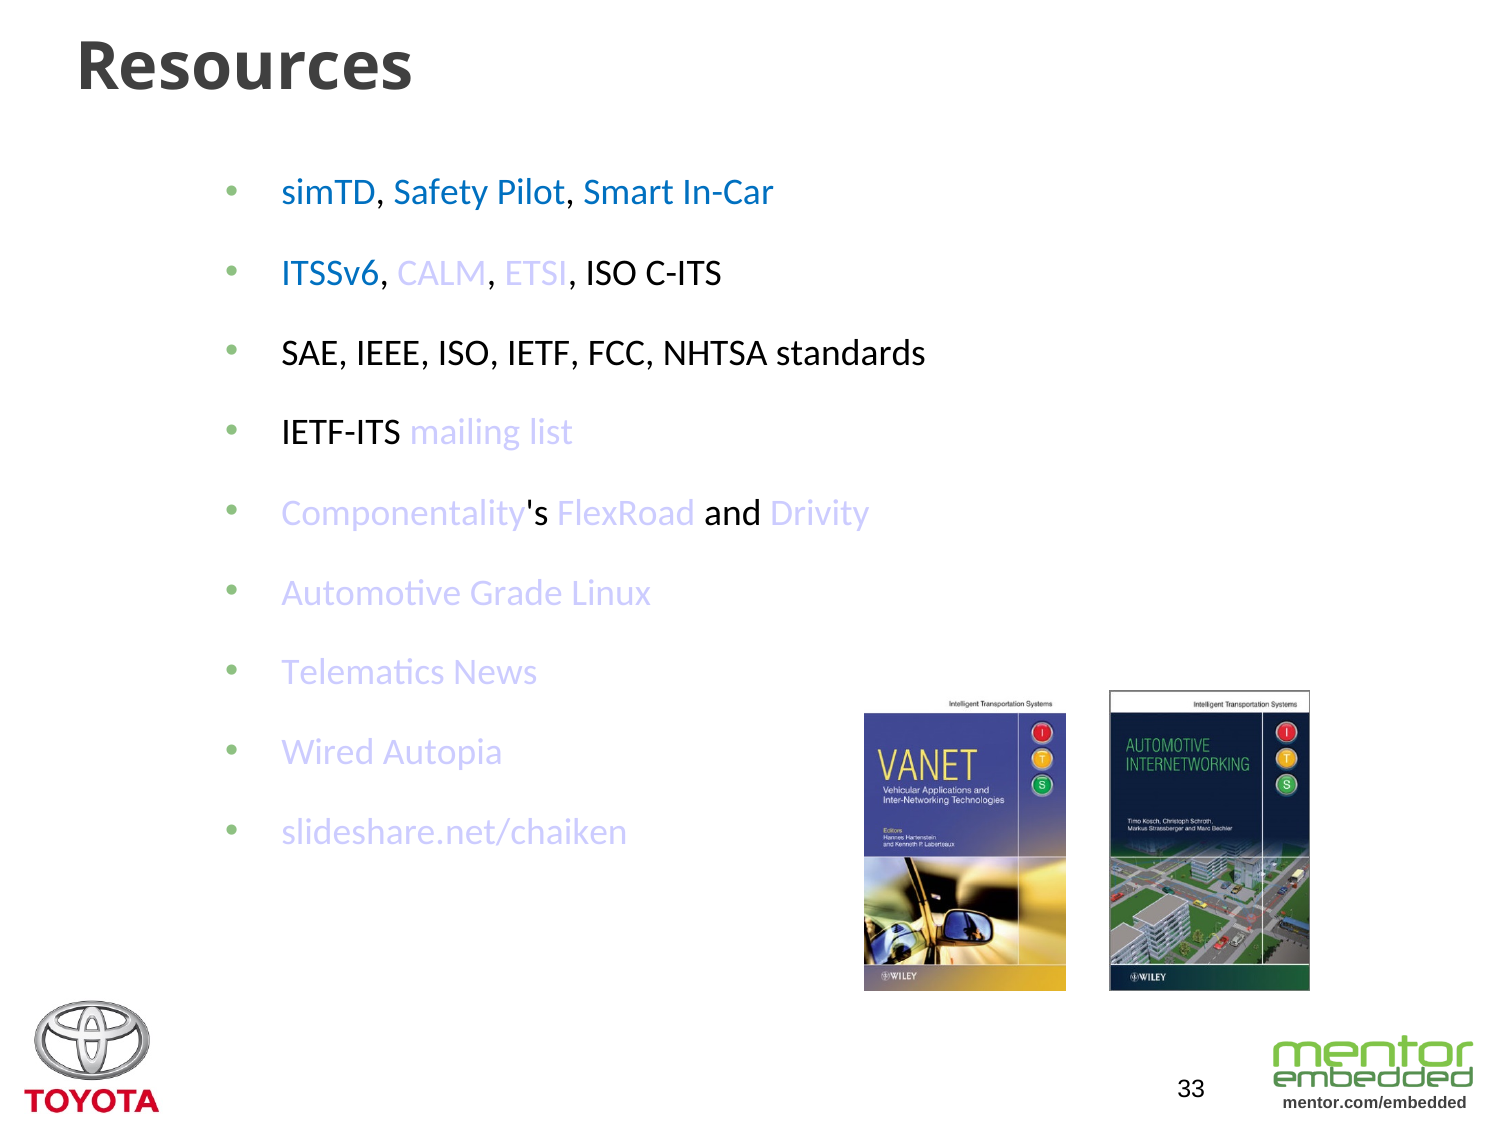

Resources
# simTD, Safety Pilot, Smart In-Car
ITSSv6, CALM, ETSI, ISO C-ITS
SAE, IEEE, ISO, IETF, FCC, NHTSA standards
IETF-ITS mailing list
Componentality's FlexRoad and Drivity
Automotive Grade Linux
Telematics News
Wired Autopia
slideshare.net/chaiken